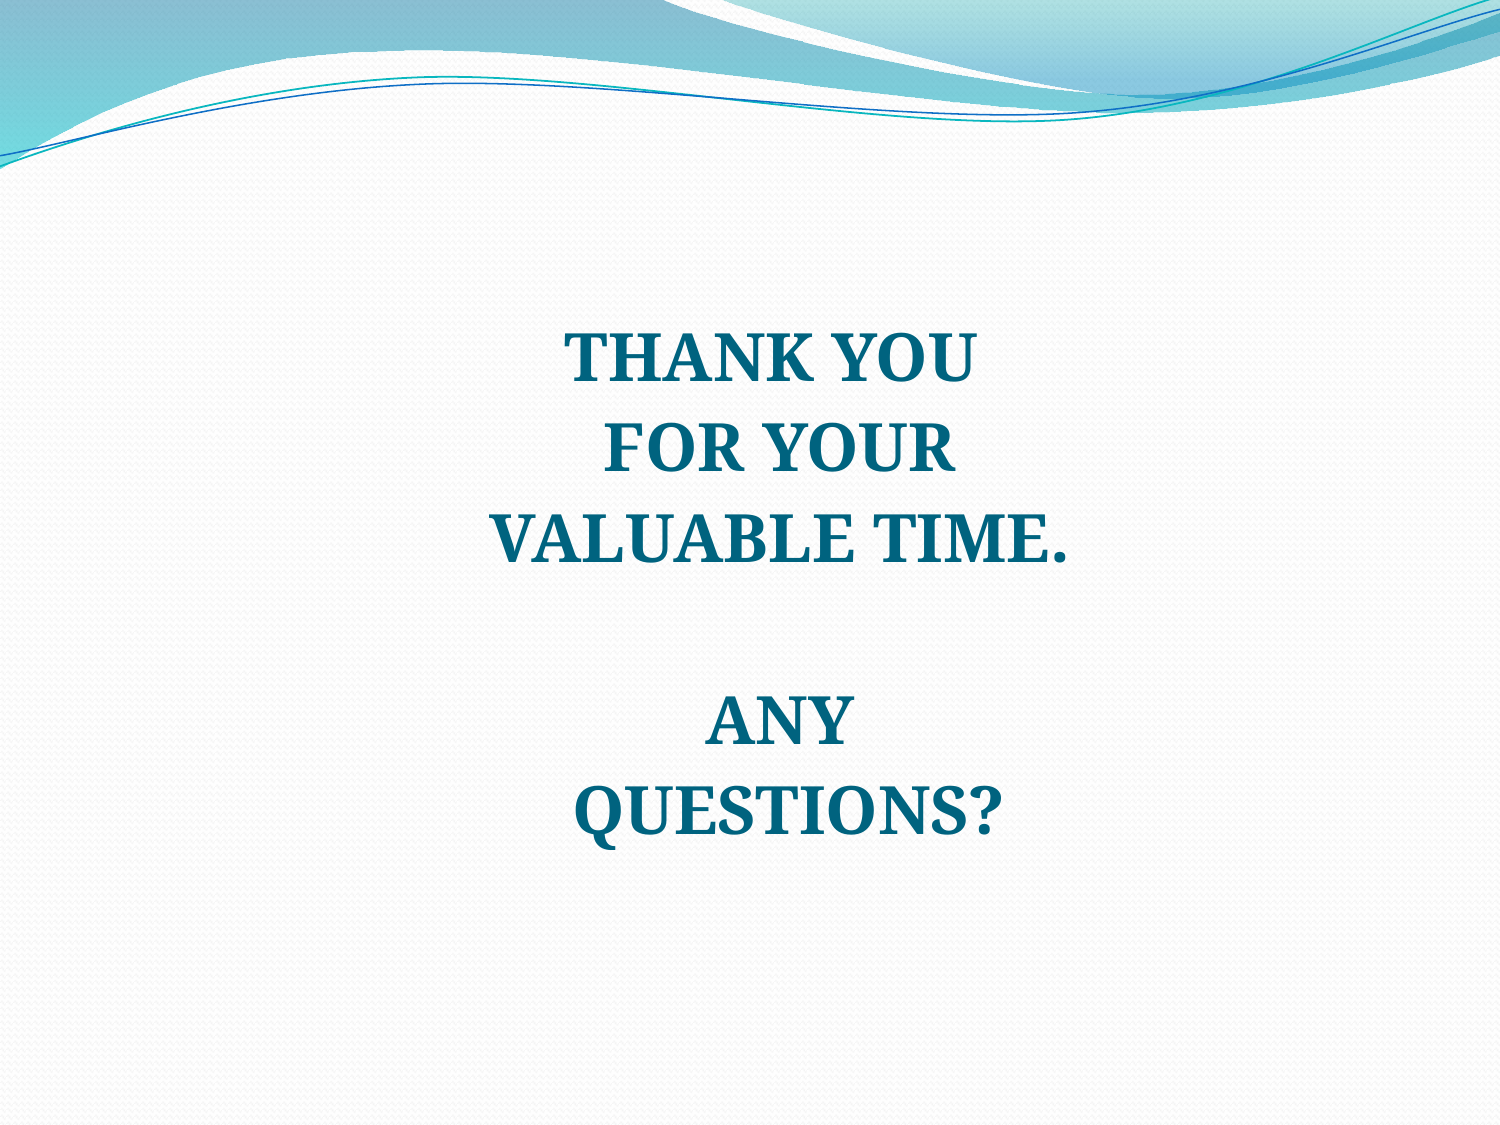

THANK YOU
FOR YOUR
VALUABLE TIME.
ANY
 QUESTIONS?